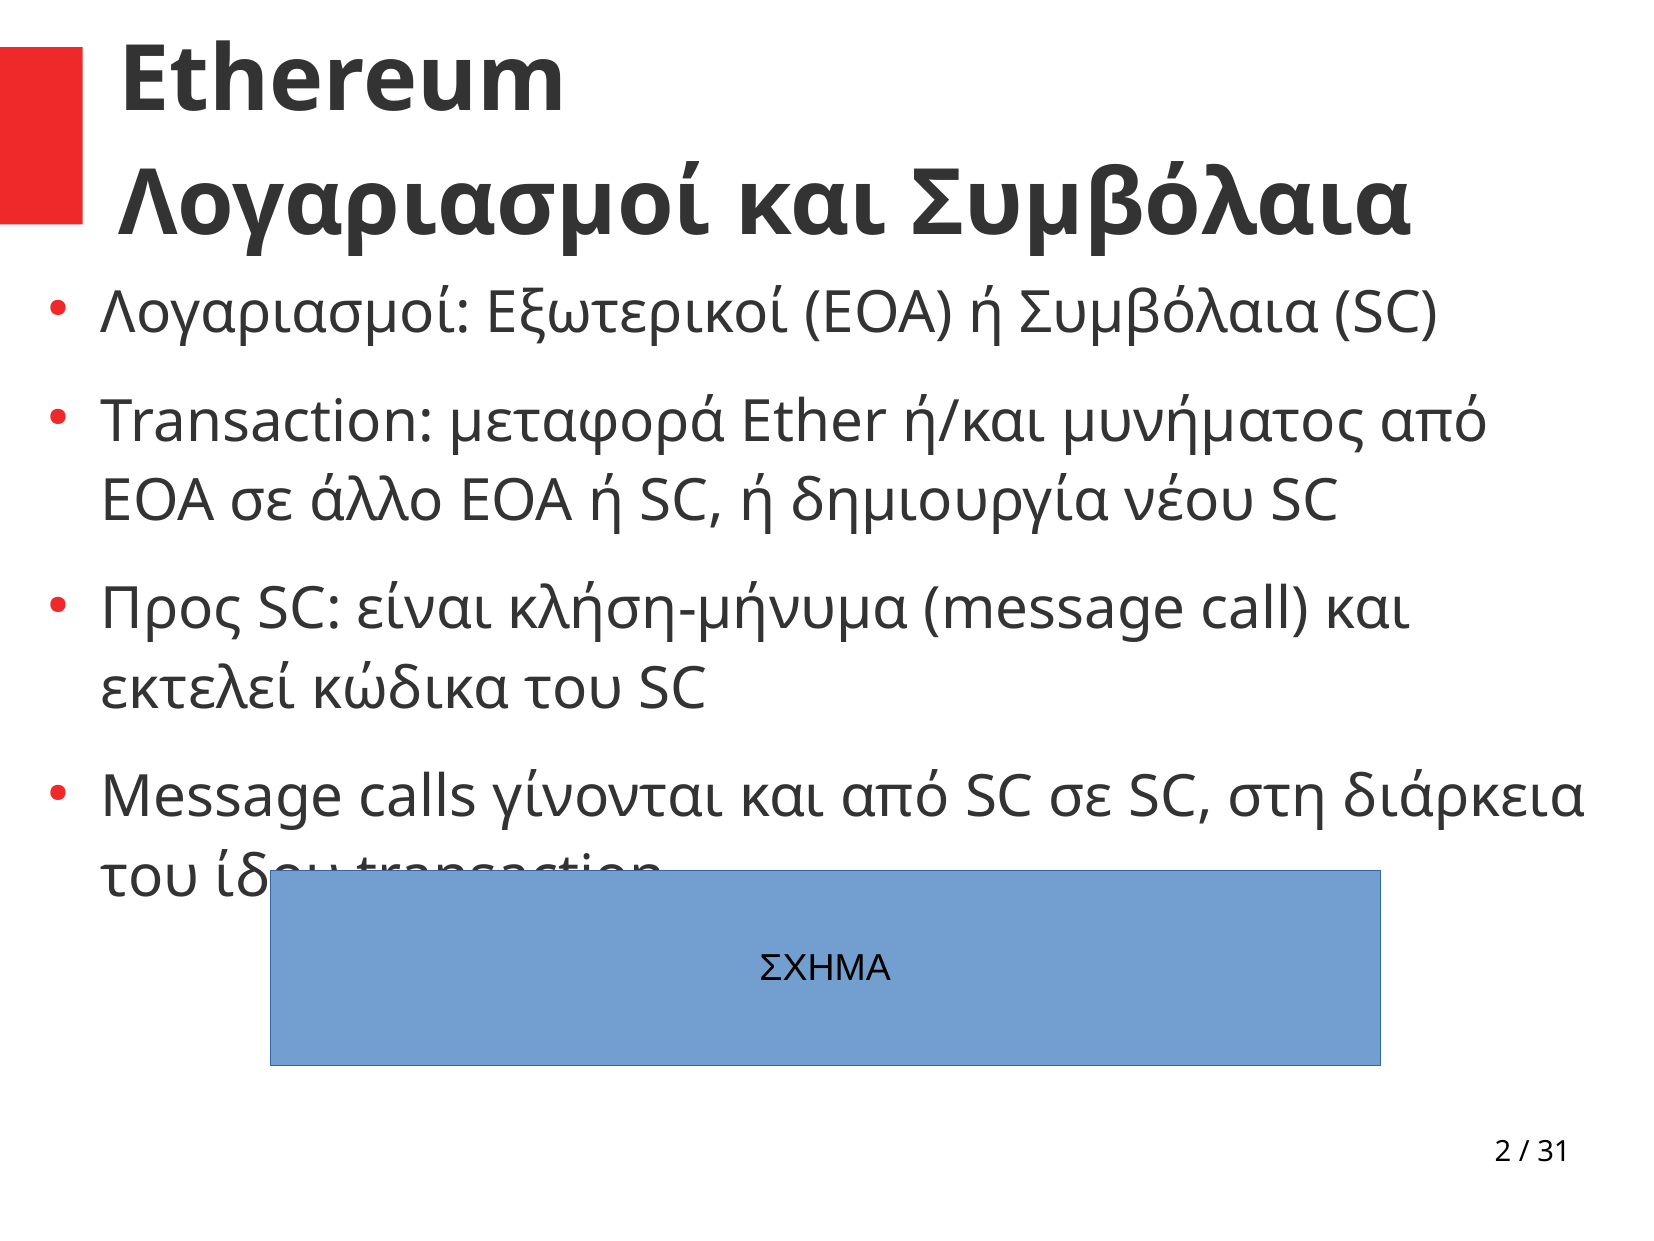

# Ethereum Λογαριασμοί και Συμβόλαια
Λογαριασμοί: Εξωτερικοί (EOA) ή Συμβόλαια (SC)
Transaction: μεταφορά Ether ή/και μυνήματος από
EOA σε άλλο EOA ή SC, ή δημιουργία νέου SC
Προς SC: είναι κλήση-μήνυμα (message call) και εκτελεί κώδικα του SC
Message calls γίνονται και από SC σε SC, στη διάρκεια του ίδου transaction
ΣΧΗΜΑ
2